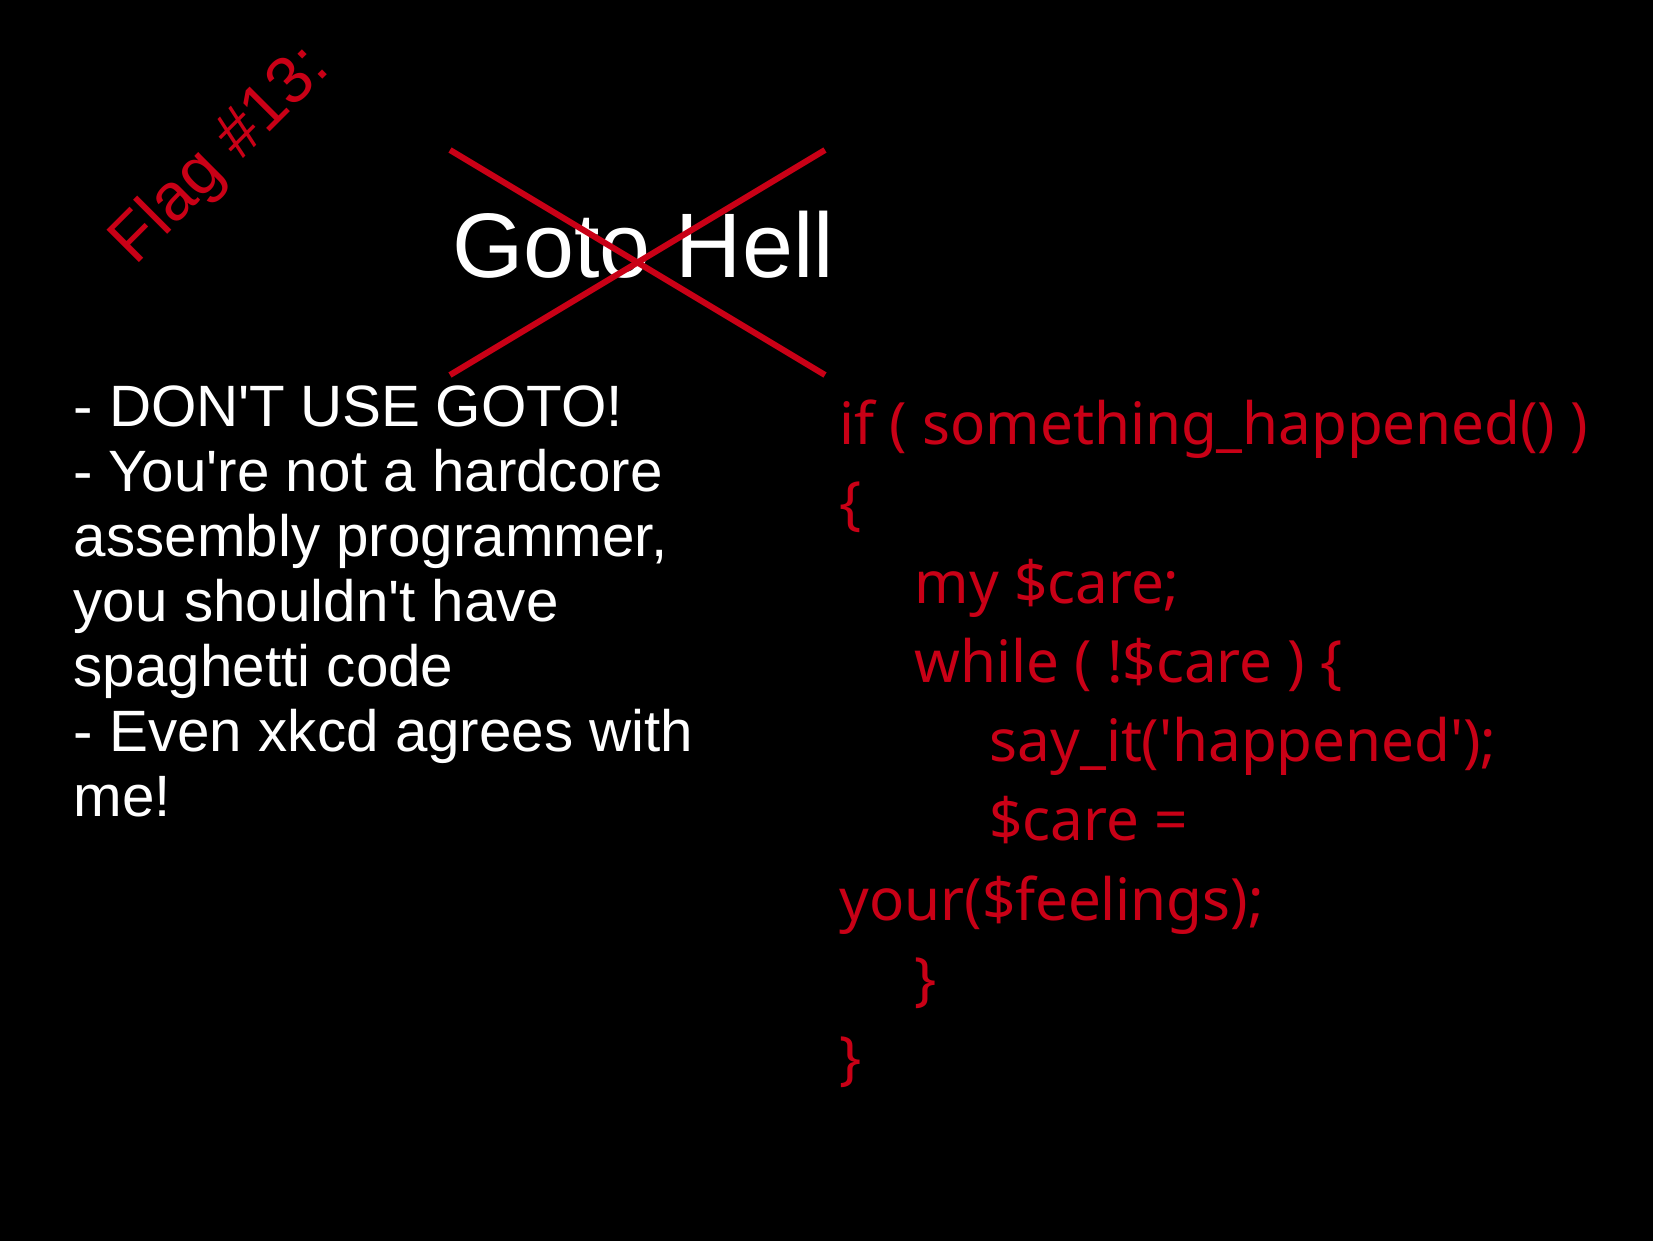

Flag #13:
Goto Hell
- DON'T USE GOTO!
- You're not a hardcore assembly programmer, you shouldn't have spaghetti code
- Even xkcd agrees with me!
if ( something_happened() ) {
	my $care;
	while ( !$care ) {
		say_it('happened');
		$care = your($feelings);
	}
}